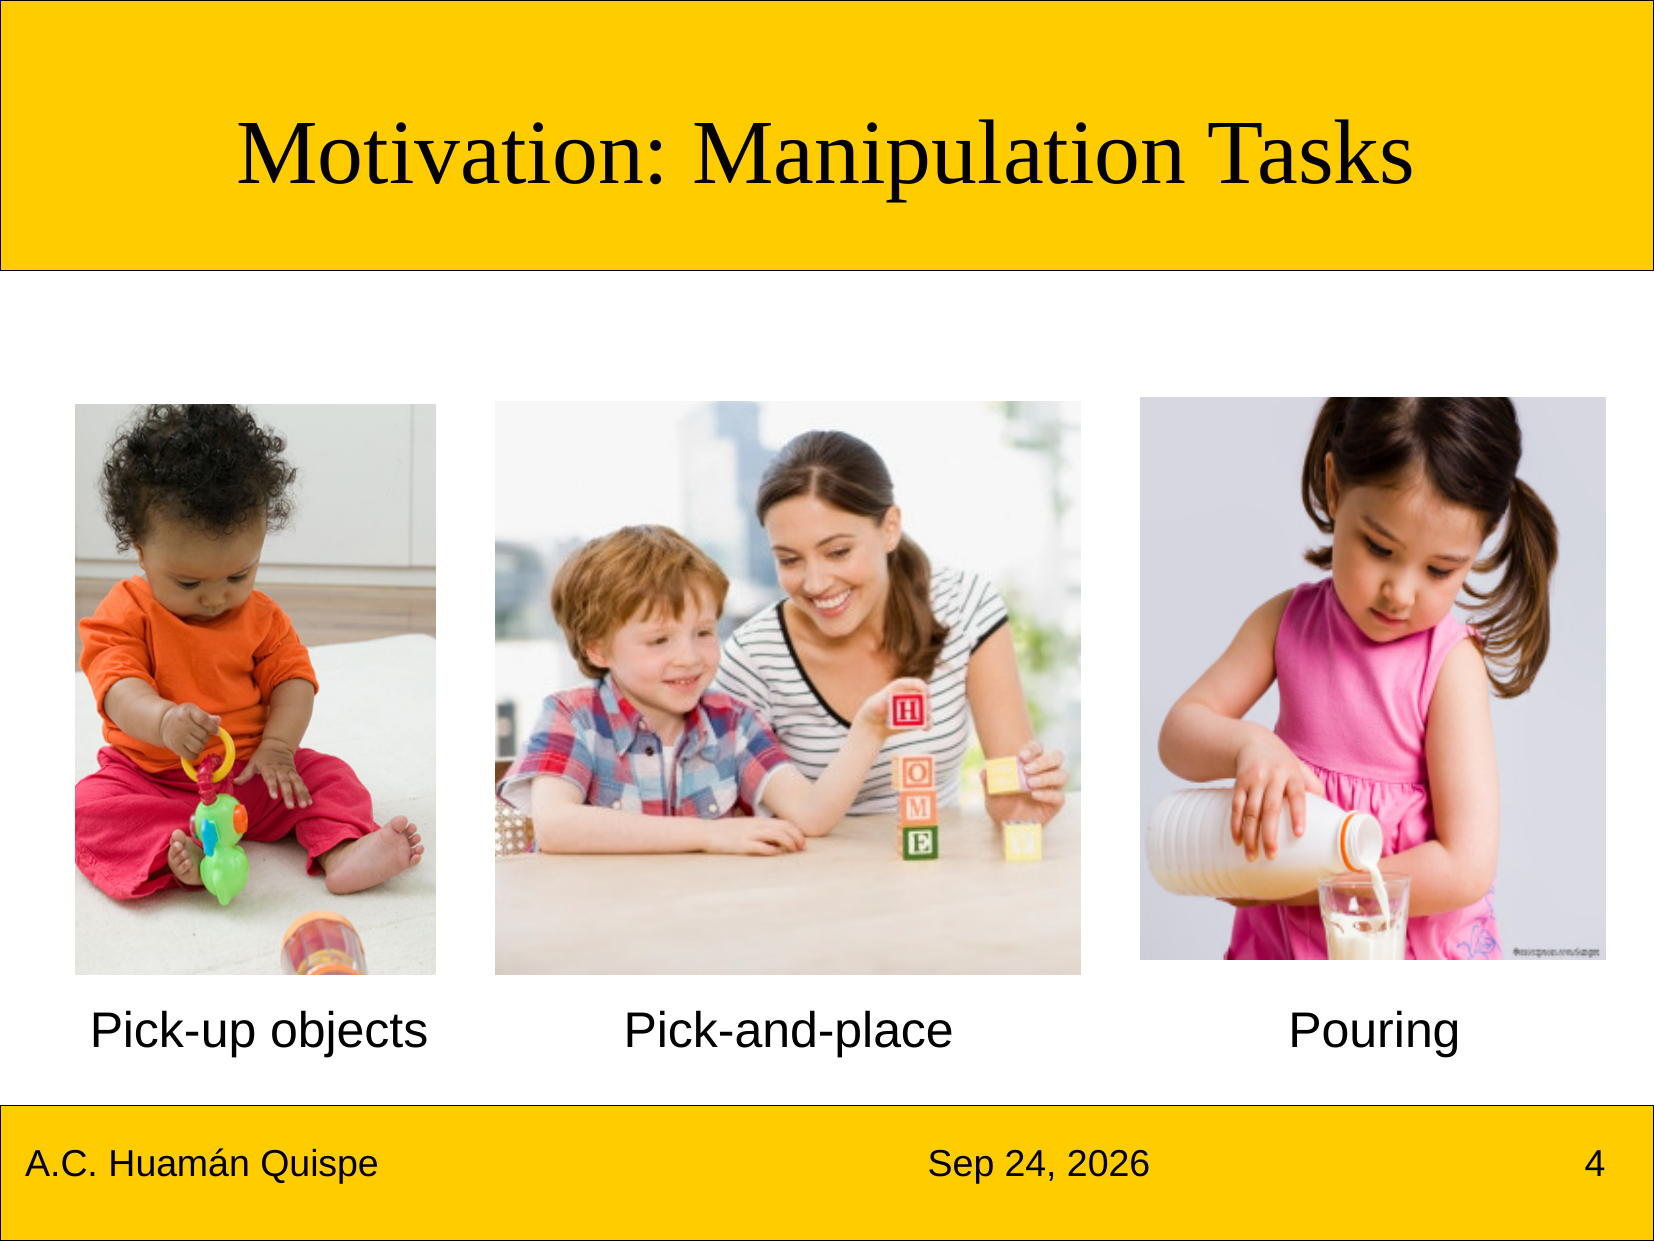

# Motivation: Manipulation Tasks
Pick-up objects Pick-and-place Pouring